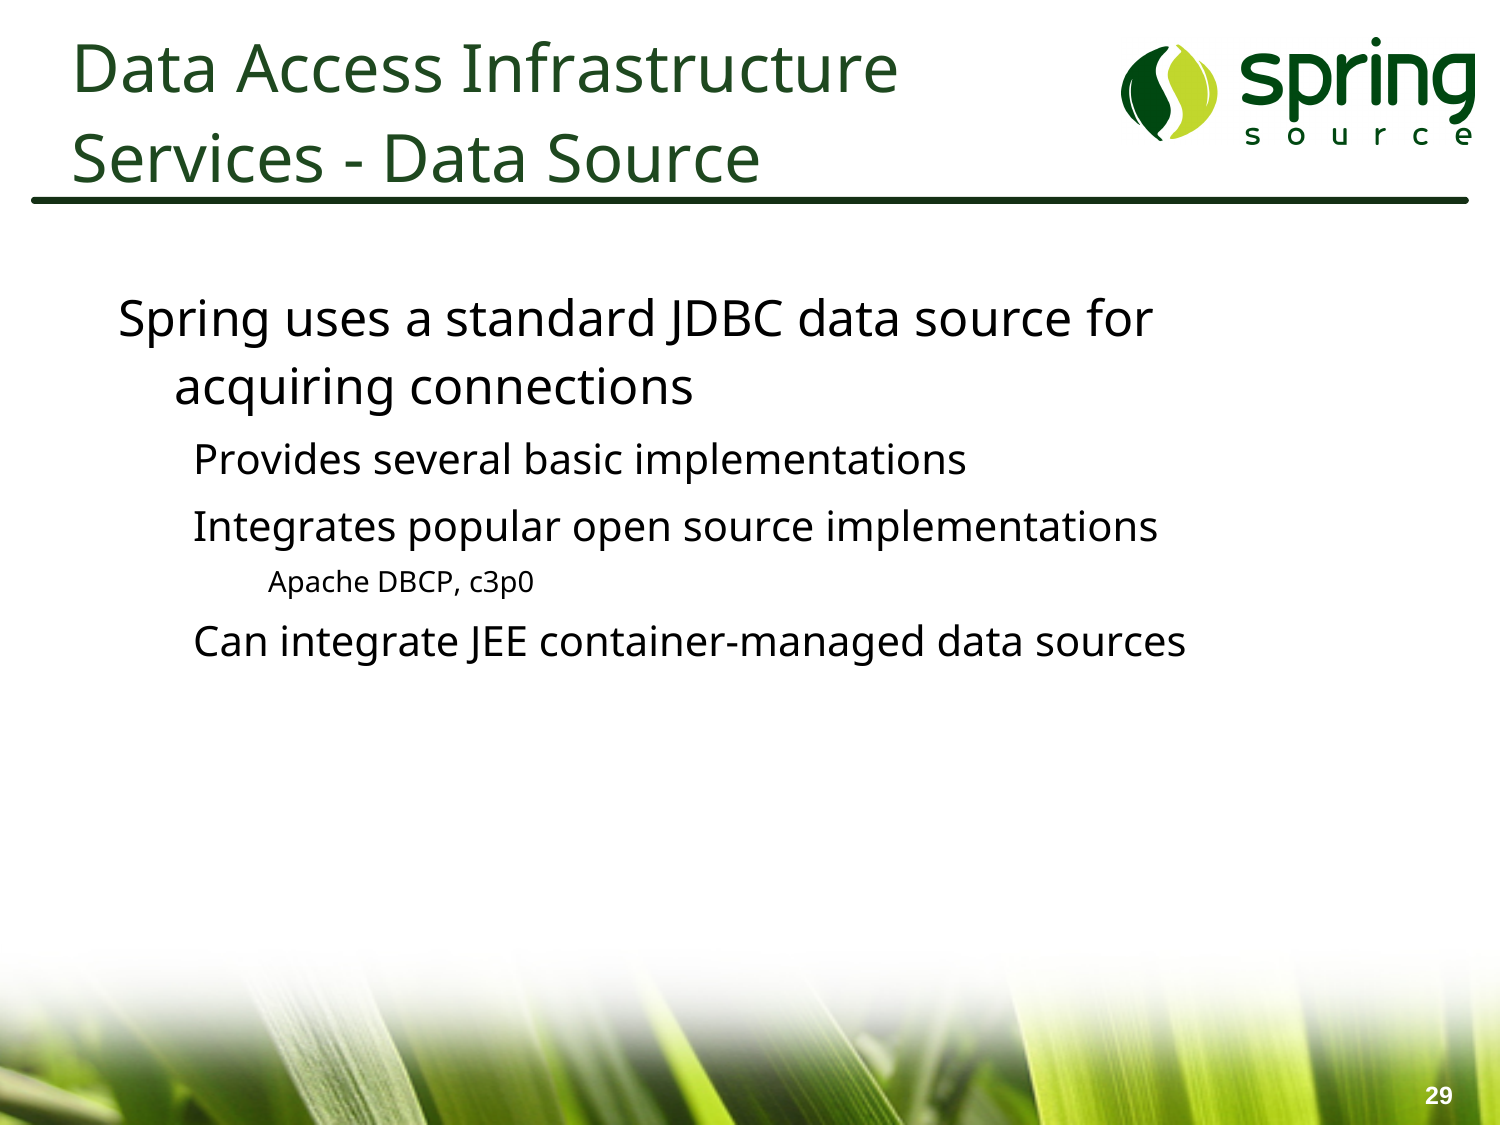

# Data Access Infrastructure Services - Data Source
Spring uses a standard JDBC data source for acquiring connections
Provides several basic implementations
Integrates popular open source implementations
Apache DBCP, c3p0
Can integrate JEE container-managed data sources